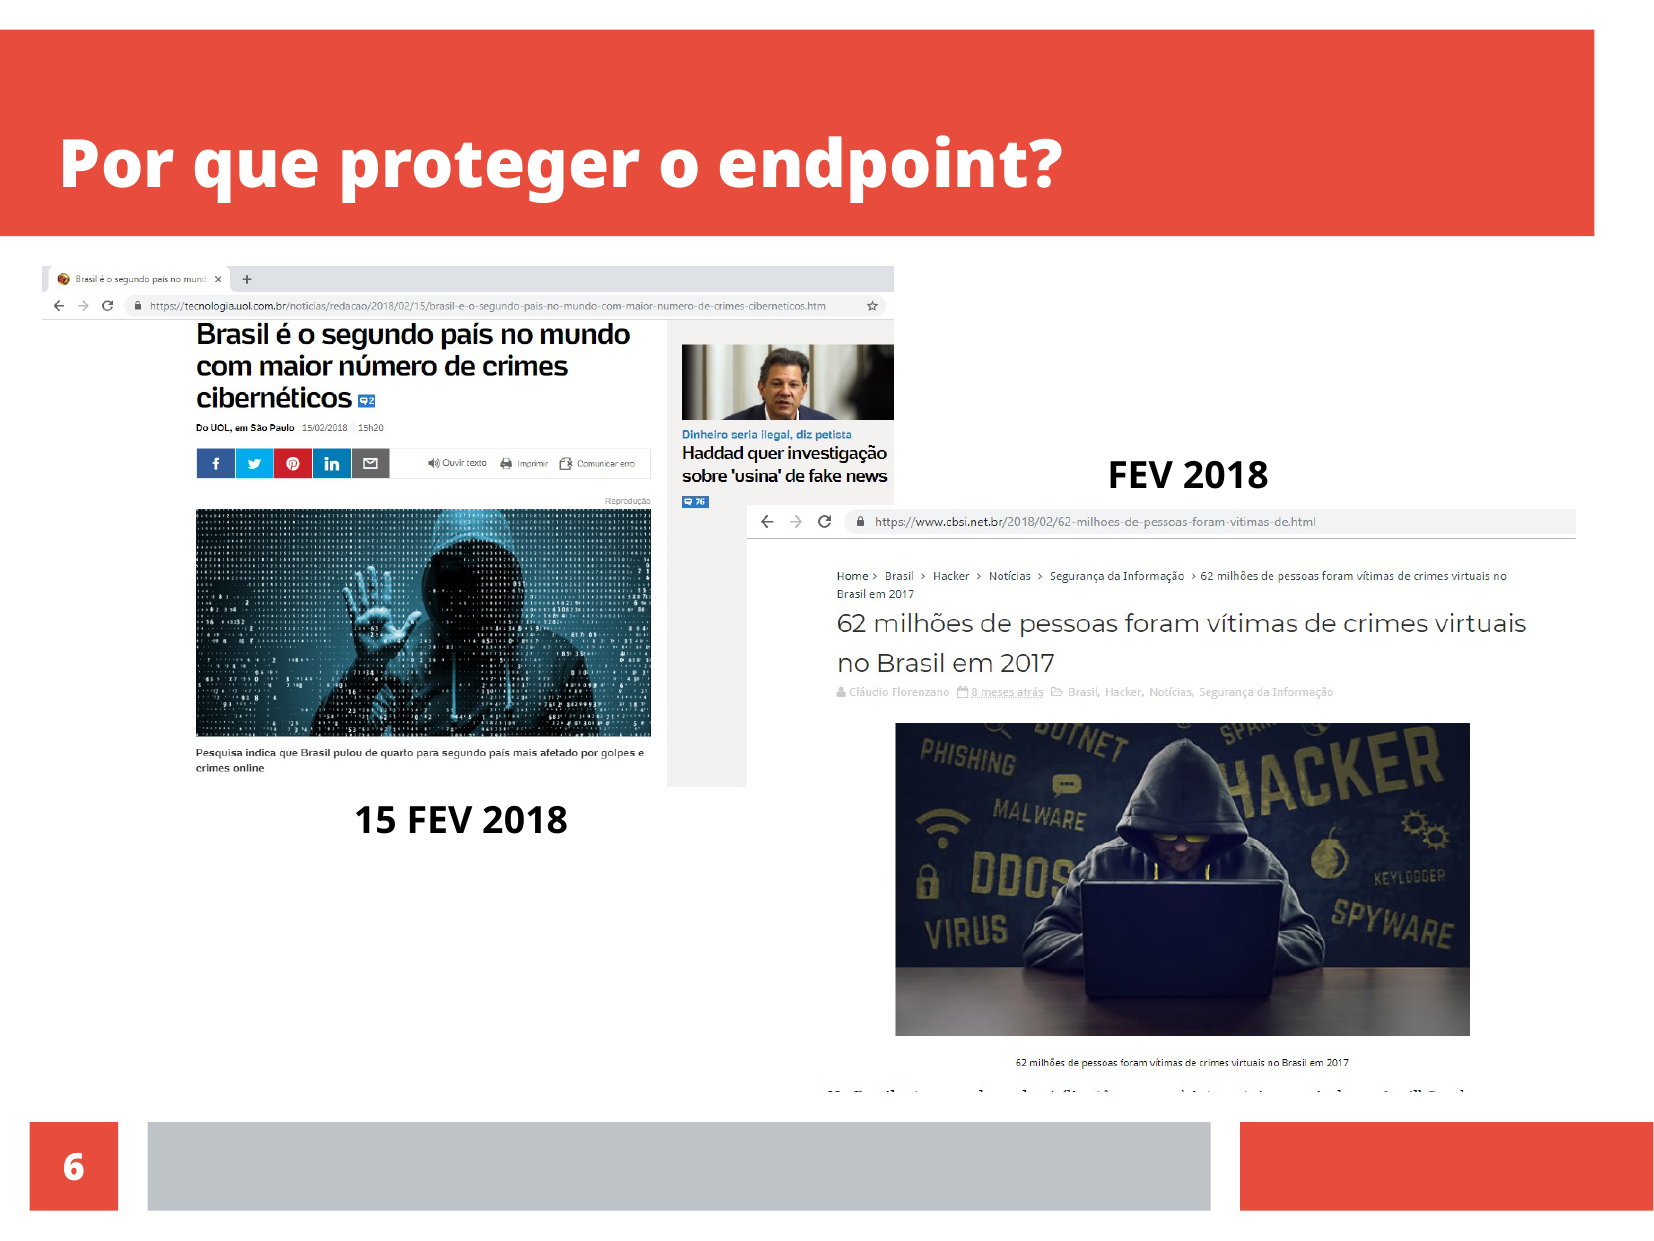

# Por que proteger o endpoint?
FEV 2018
15 FEV 2018
6